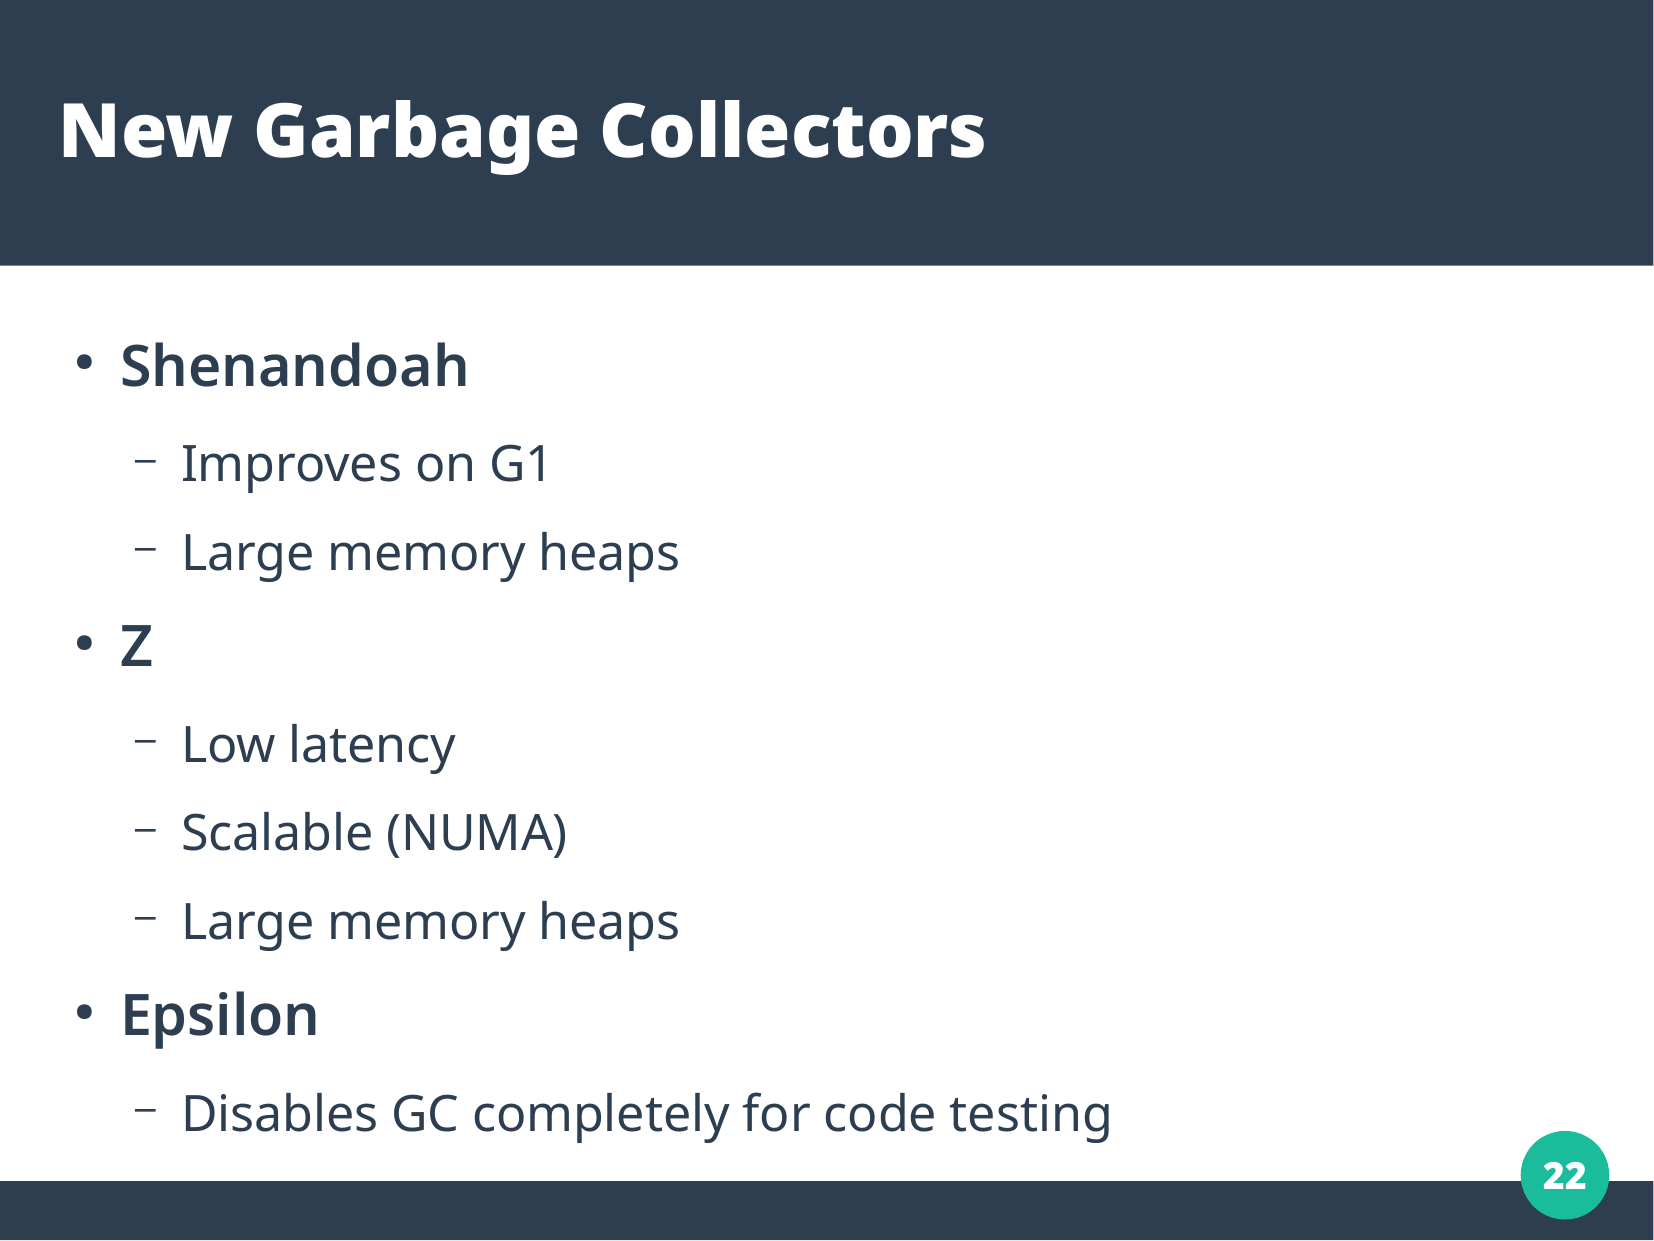

# New Garbage Collectors
Shenandoah
Improves on G1
Large memory heaps
Z
Low latency
Scalable (NUMA)
Large memory heaps
Epsilon
Disables GC completely for code testing
22